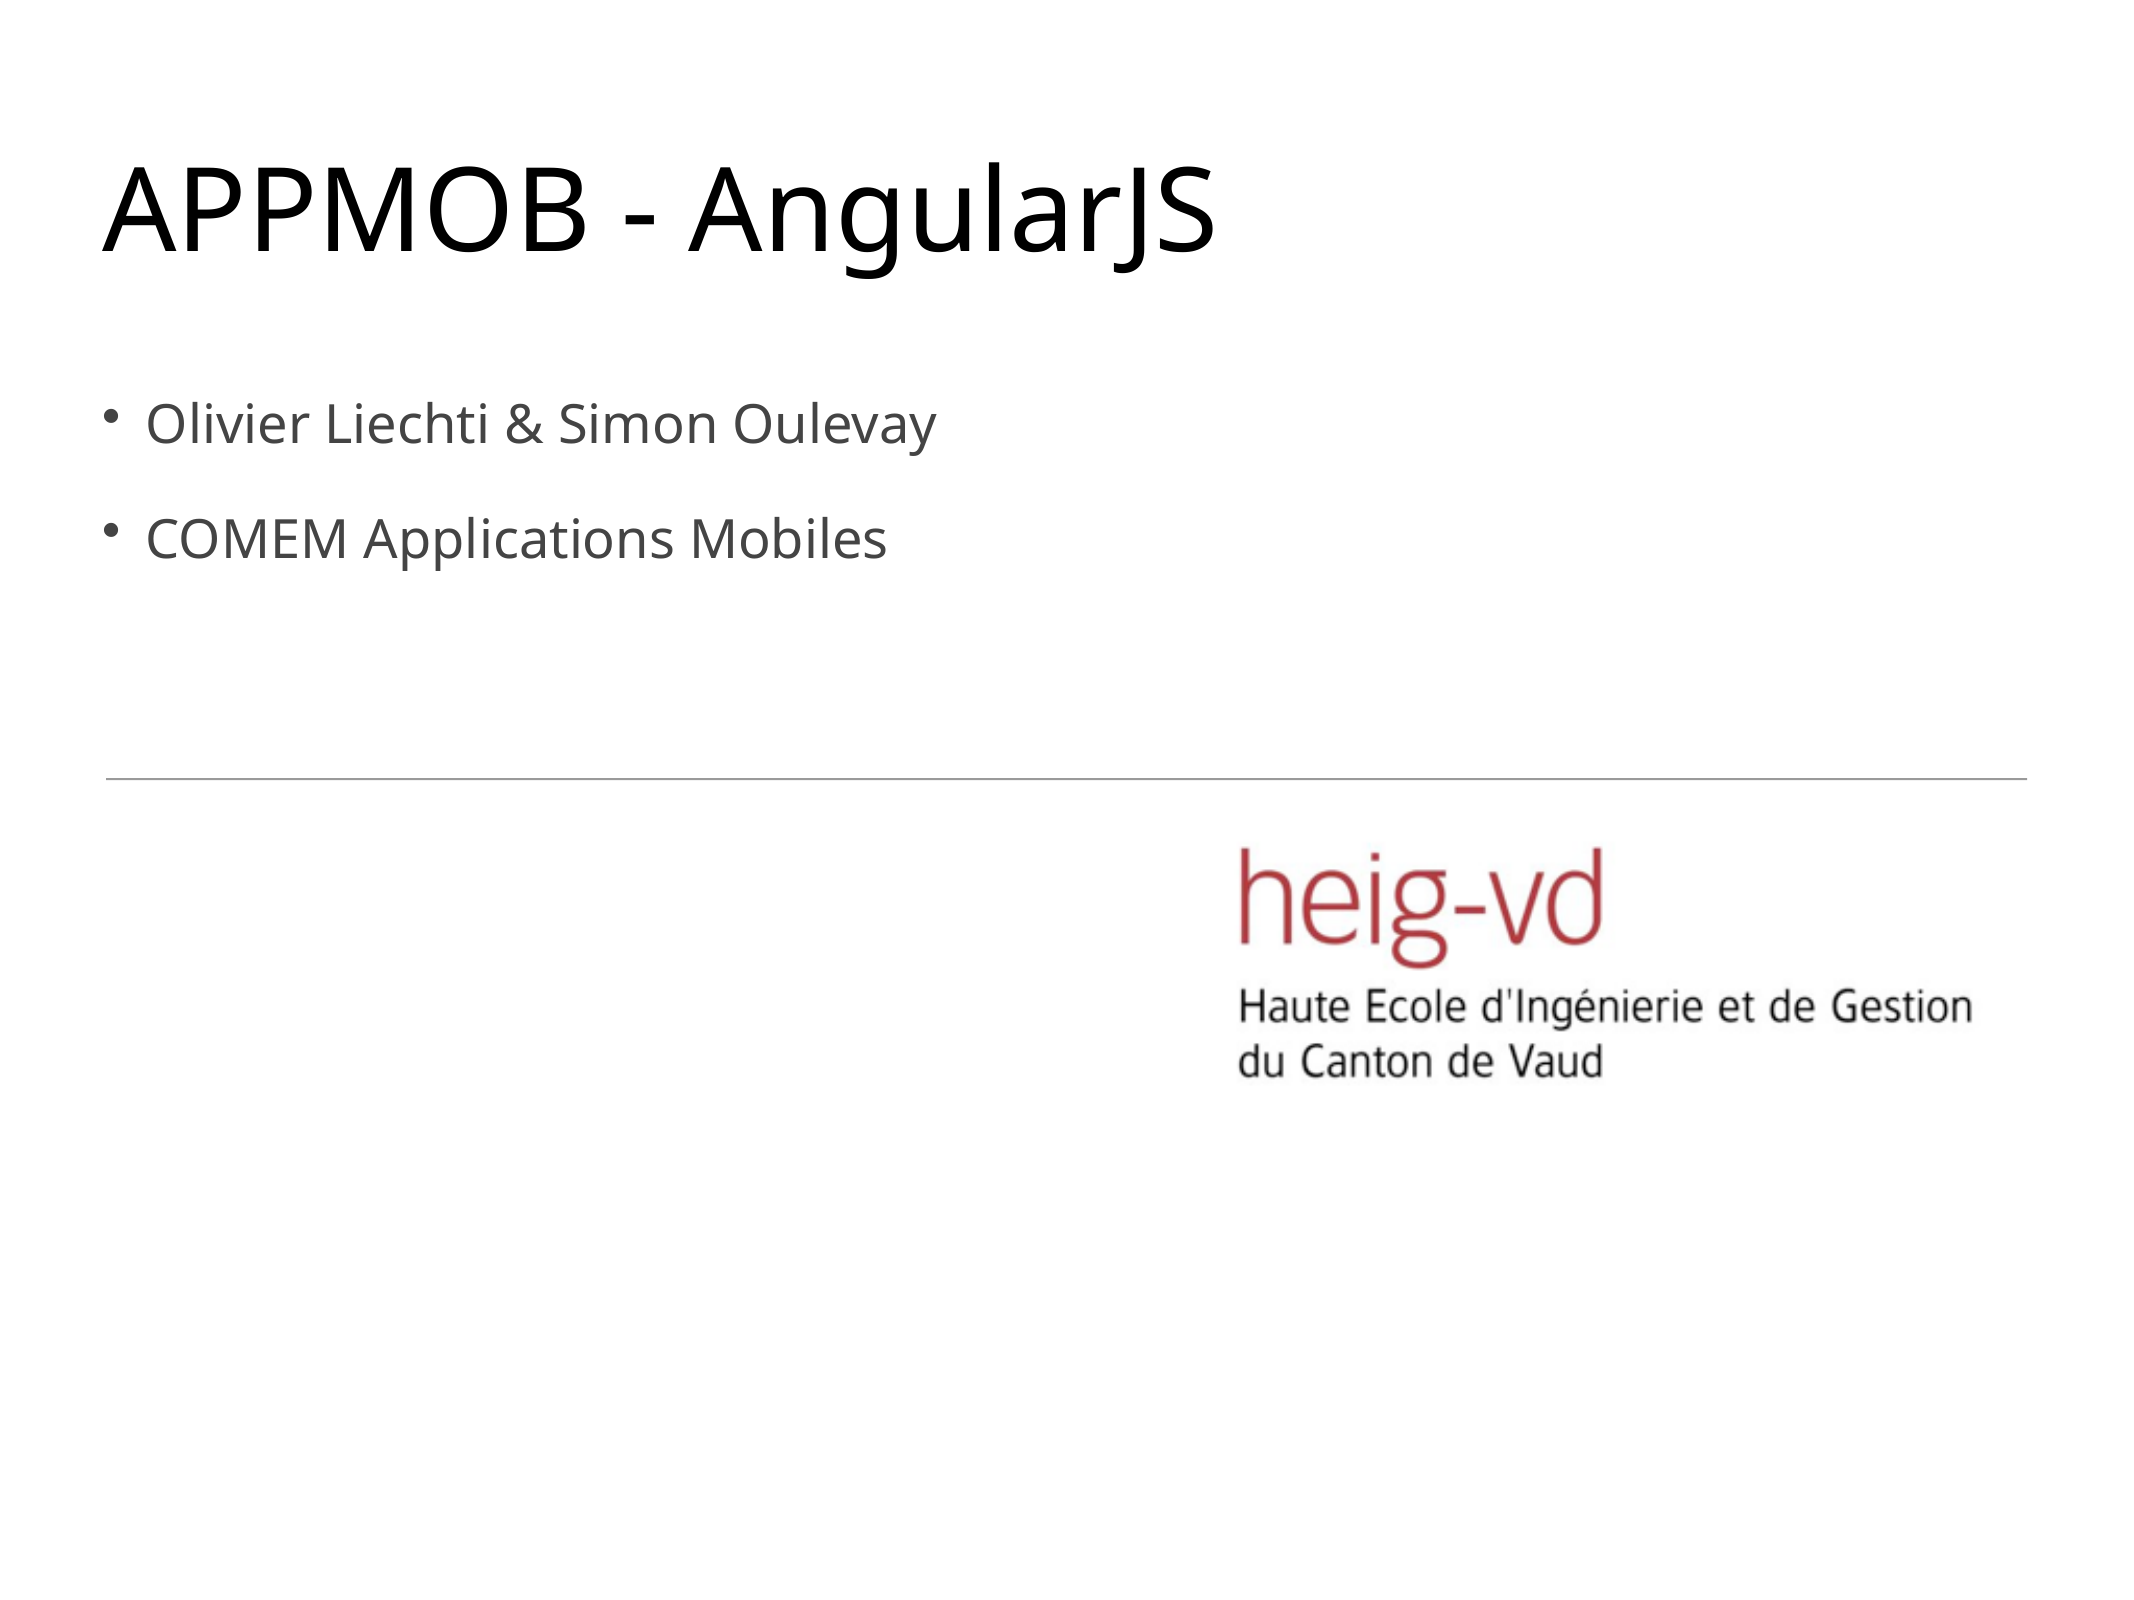

# APPMOB - AngularJS
Olivier Liechti & Simon Oulevay
COMEM Applications Mobiles